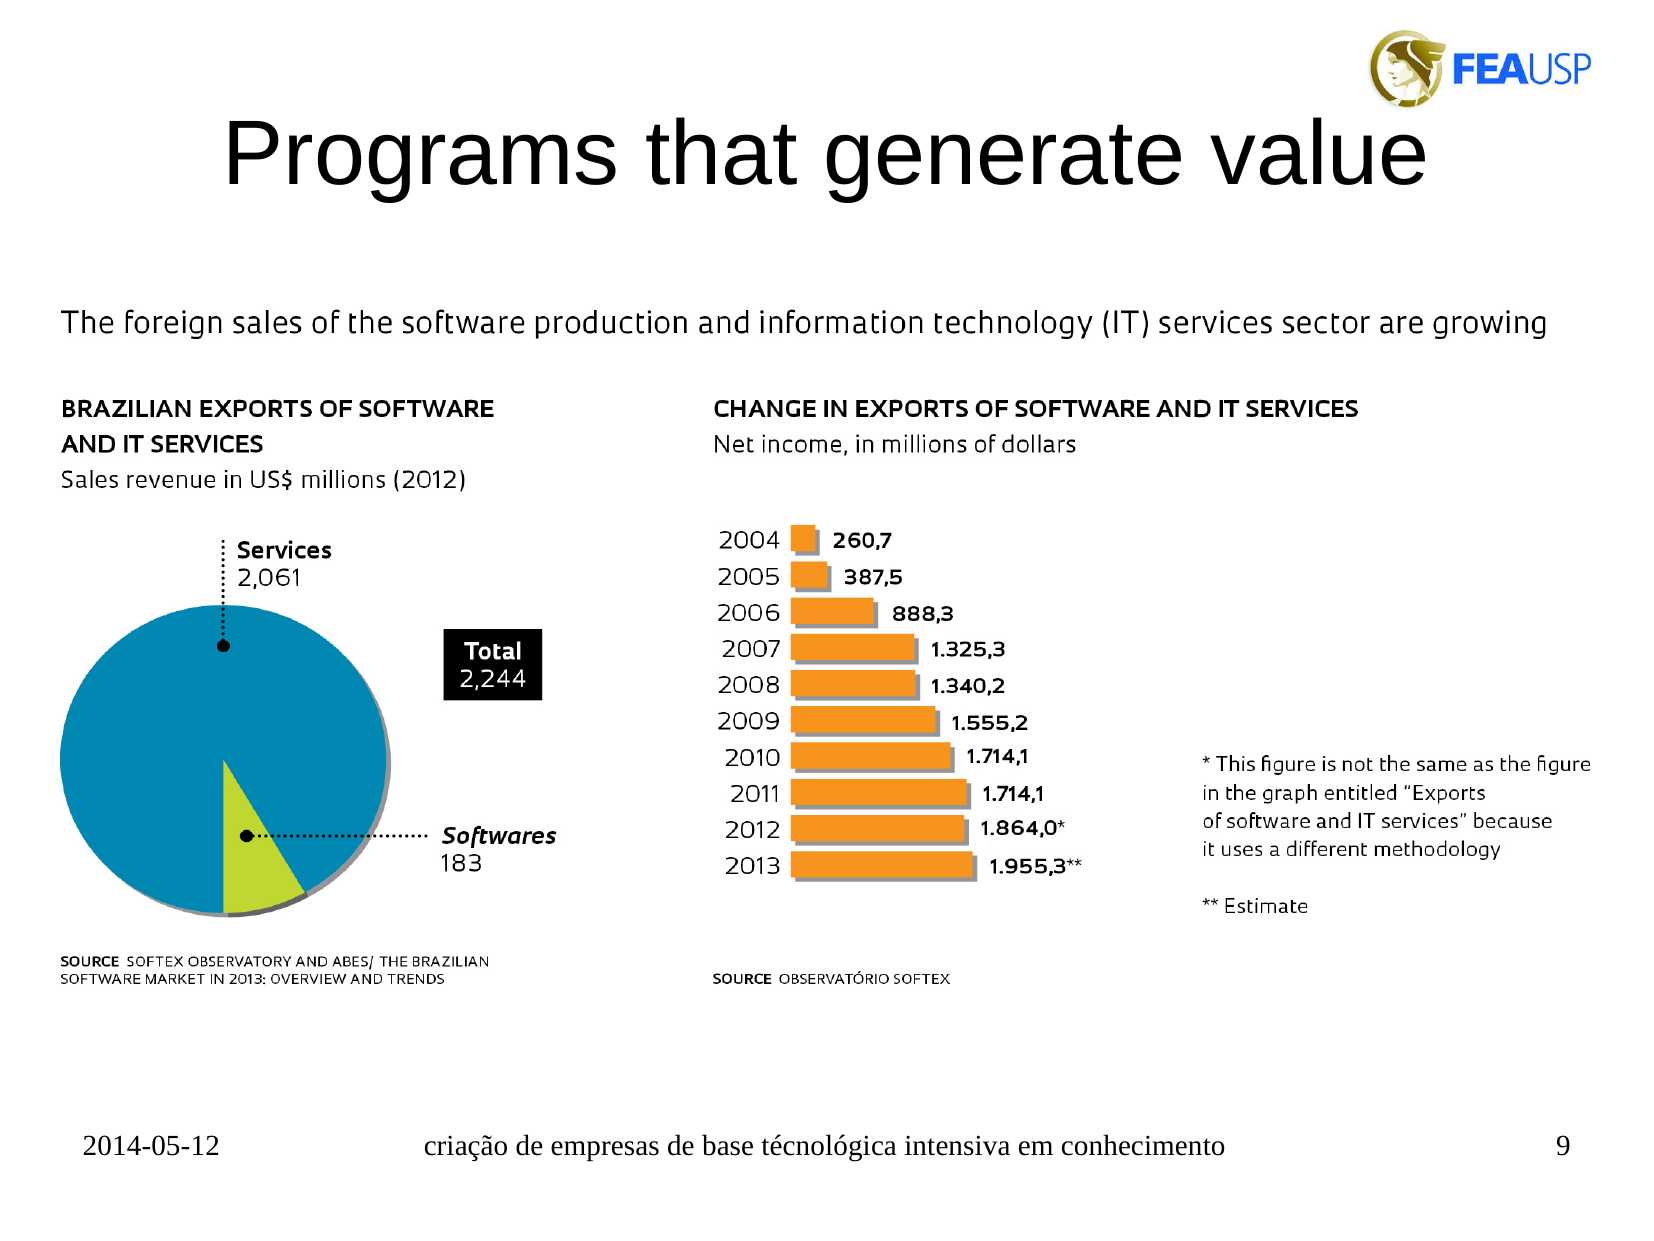

# Programs that generate value
2014-05-12
criação de empresas de base técnológica intensiva em conhecimento
9